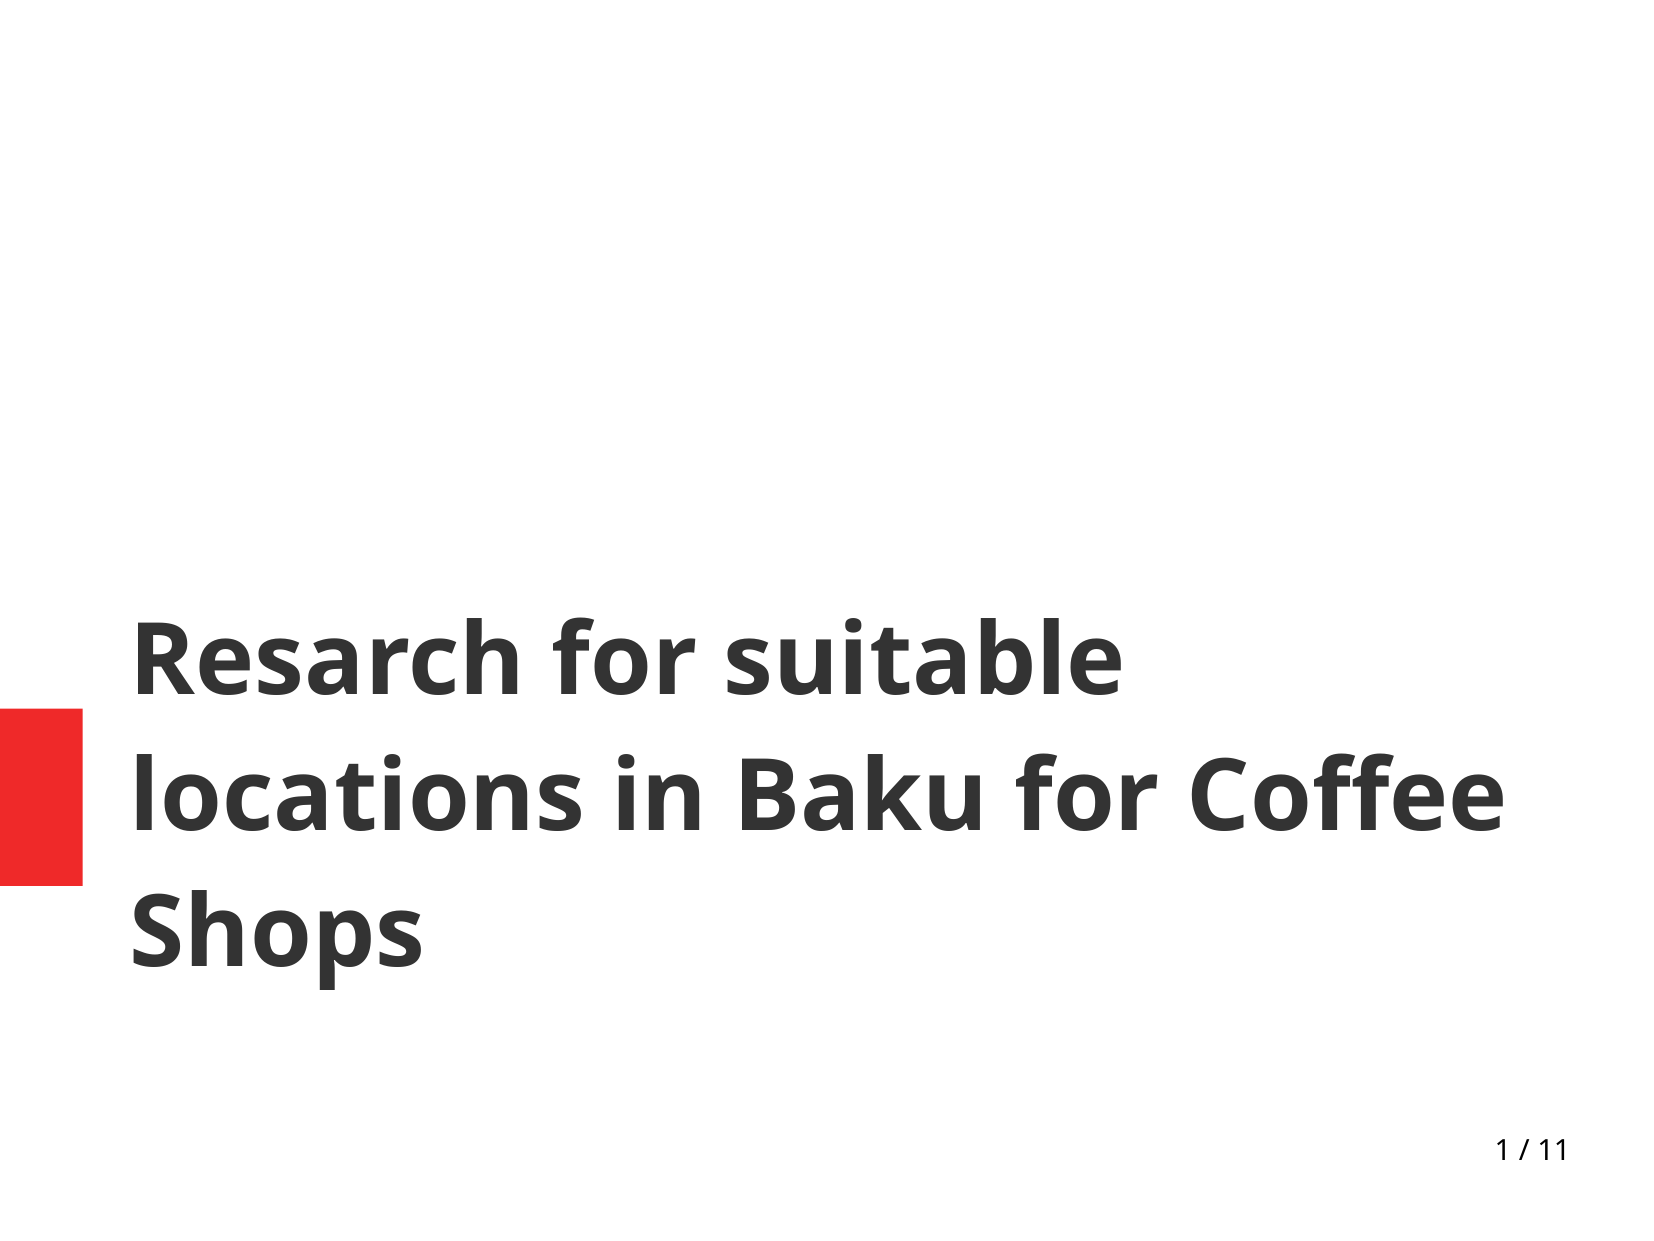

# Resarch for suitable locations in Baku for Coffee Shops
1